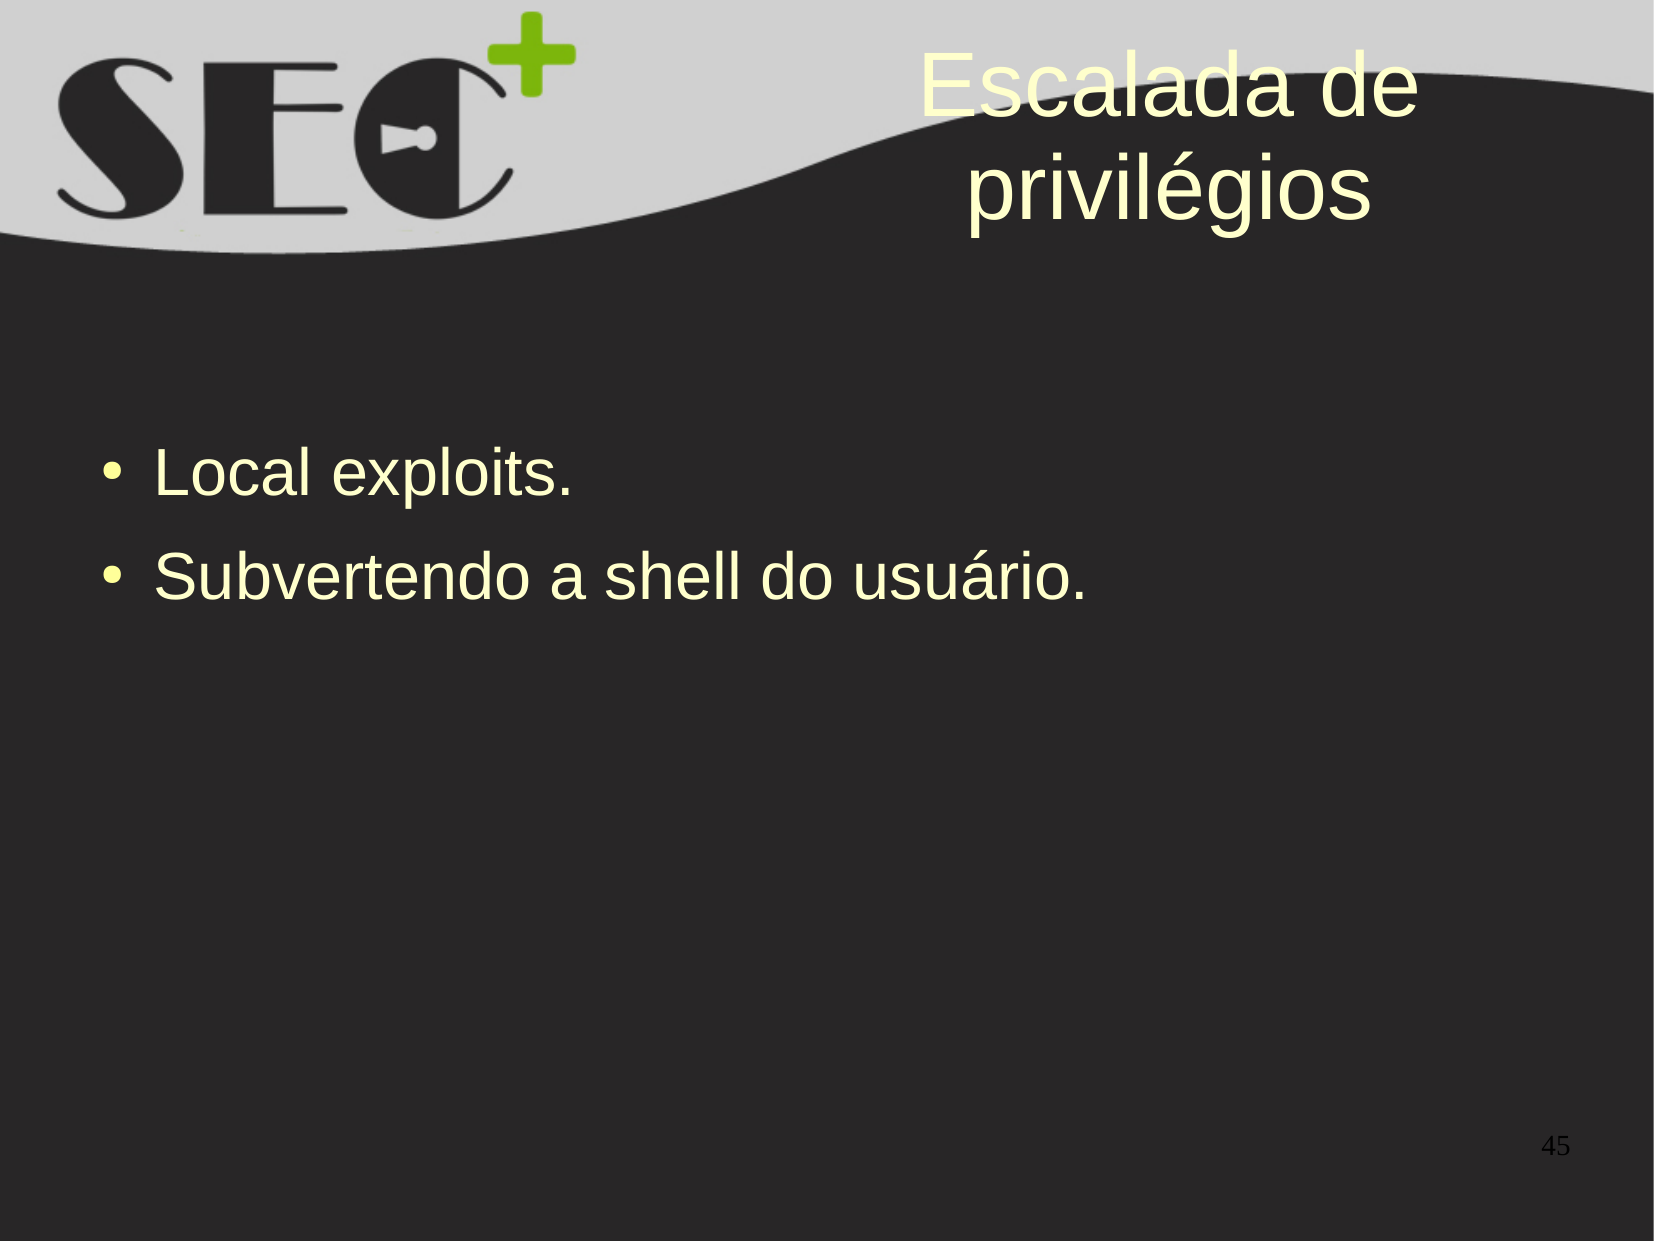

# Escalada de privilégios
Local exploits.
Subvertendo a shell do usuário.
45